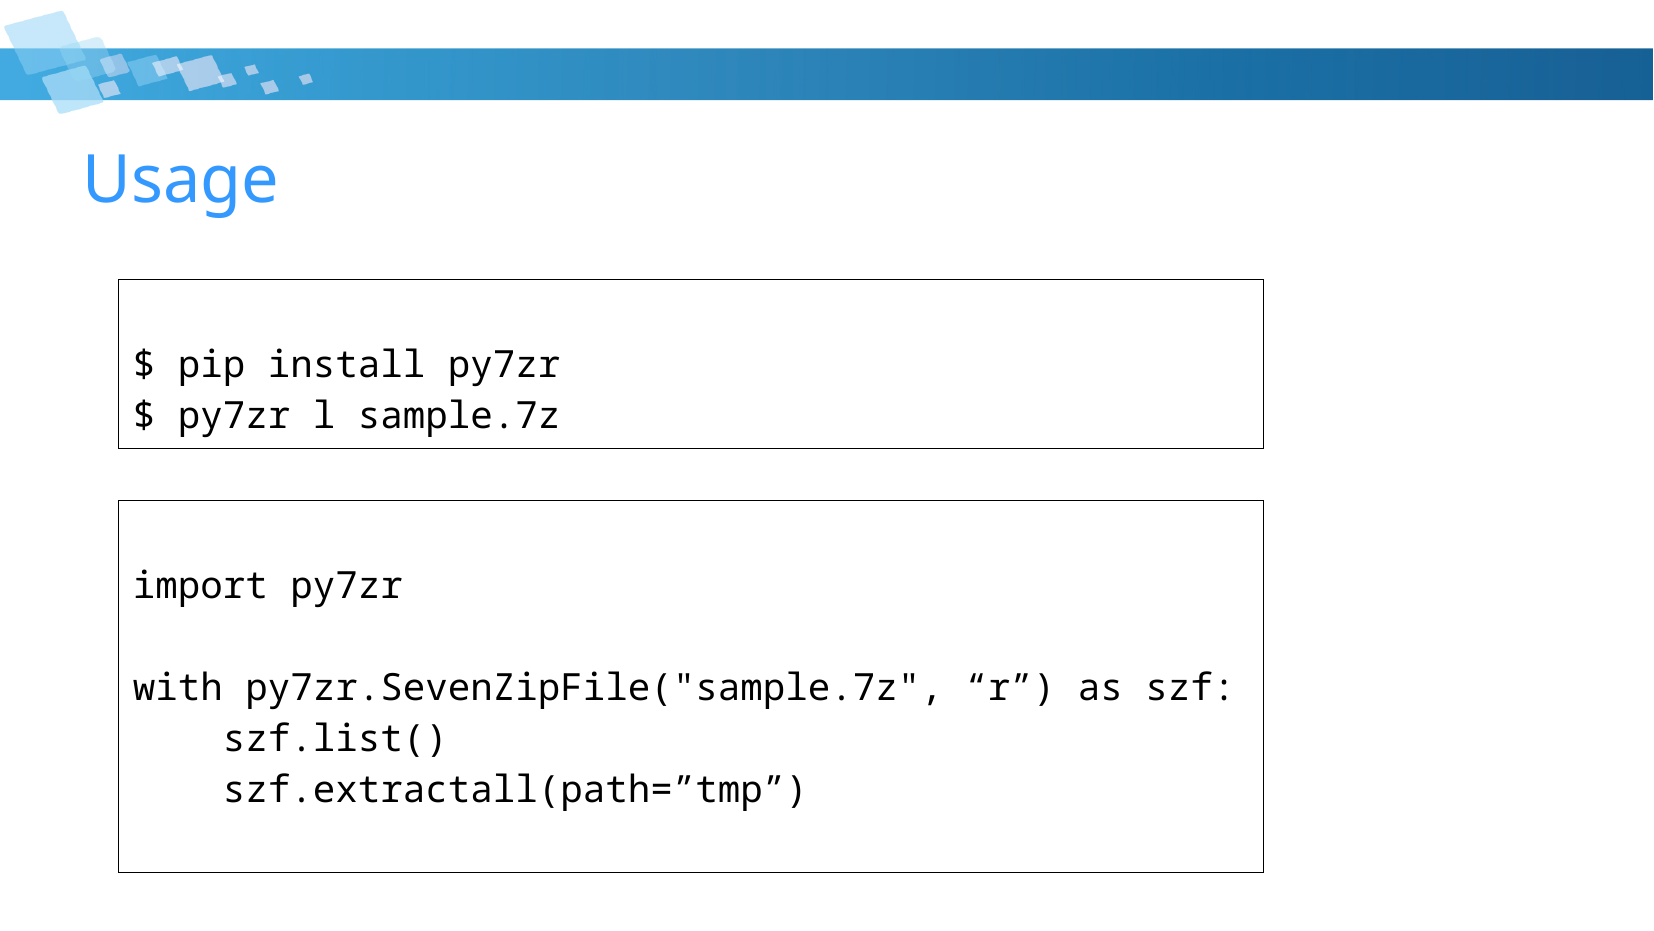

# Usage
$ pip install py7zr
$ py7zr l sample.7z
import py7zr
with py7zr.SevenZipFile("sample.7z", “r”) as szf:
 szf.list()
 szf.extractall(path=”tmp”)